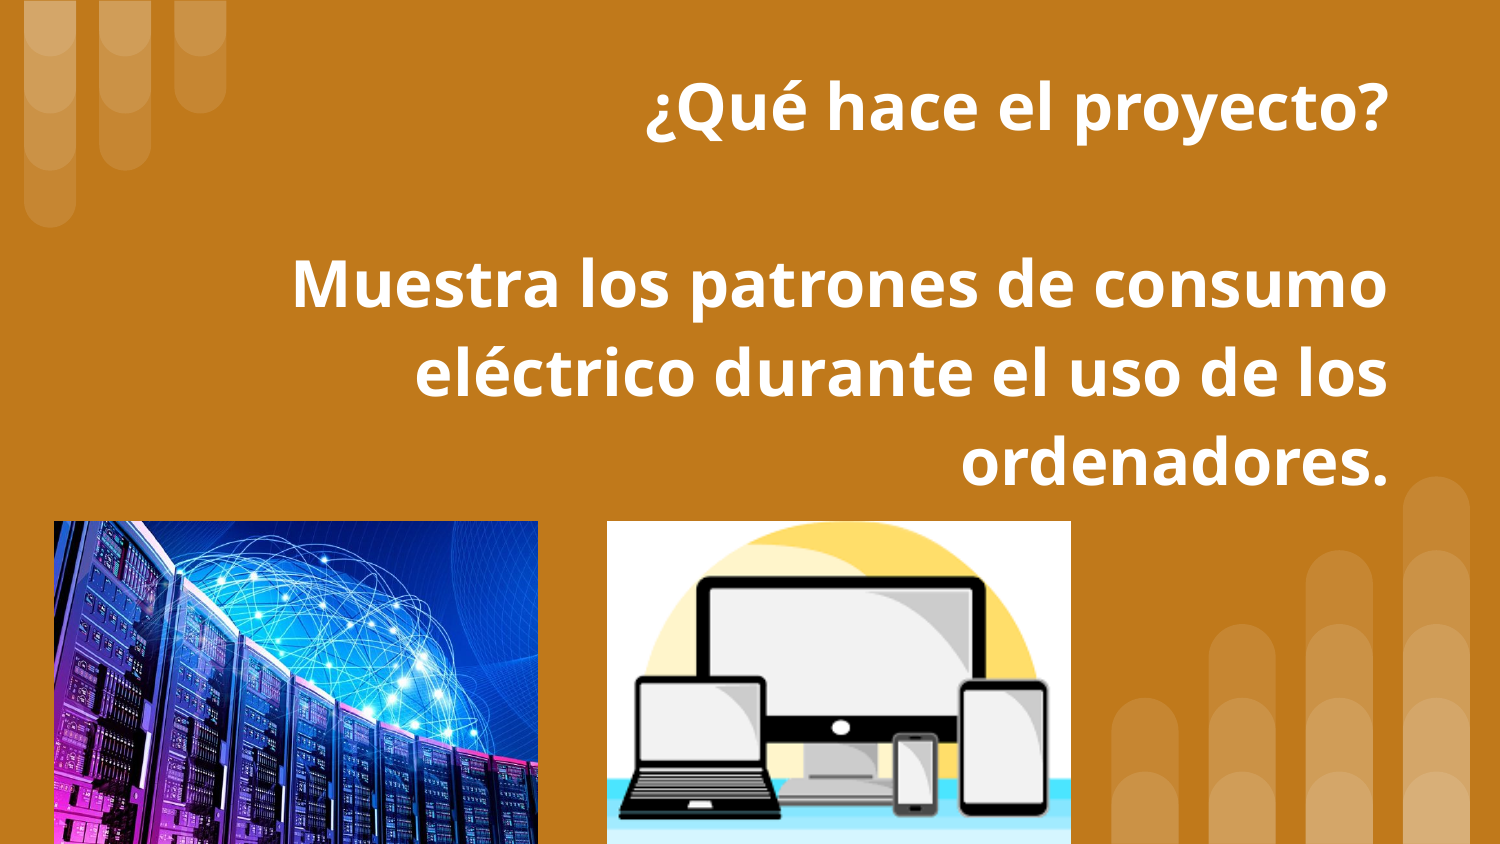

# ¿Qué hace el proyecto? Muestra los patrones de consumo eléctrico durante el uso de los ordenadores.